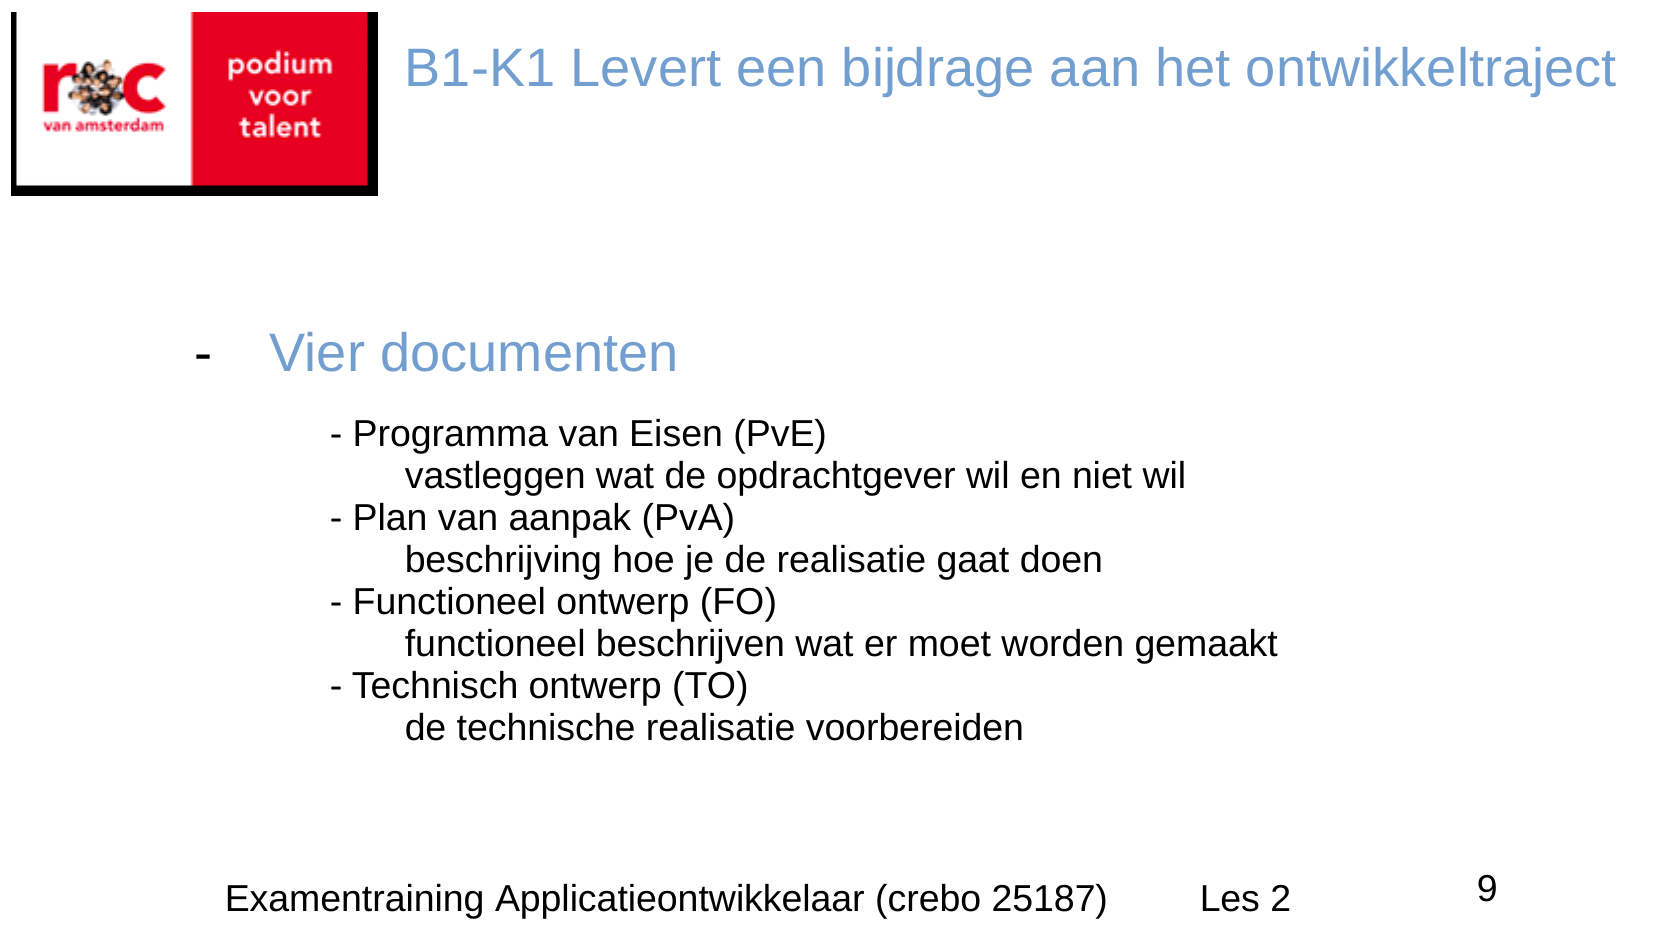

B1-K1 Levert een bijdrage aan het ontwikkeltraject
- 	Vier documenten
		- Programma van Eisen (PvE)
			vastleggen wat de opdrachtgever wil en niet wil
		- Plan van aanpak (PvA)
			beschrijving hoe je de realisatie gaat doen
		- Functioneel ontwerp (FO)
			functioneel beschrijven wat er moet worden gemaakt
		- Technisch ontwerp (TO)
			de technische realisatie voorbereiden
Examentraining Applicatieontwikkelaar (crebo 25187)
Les 2